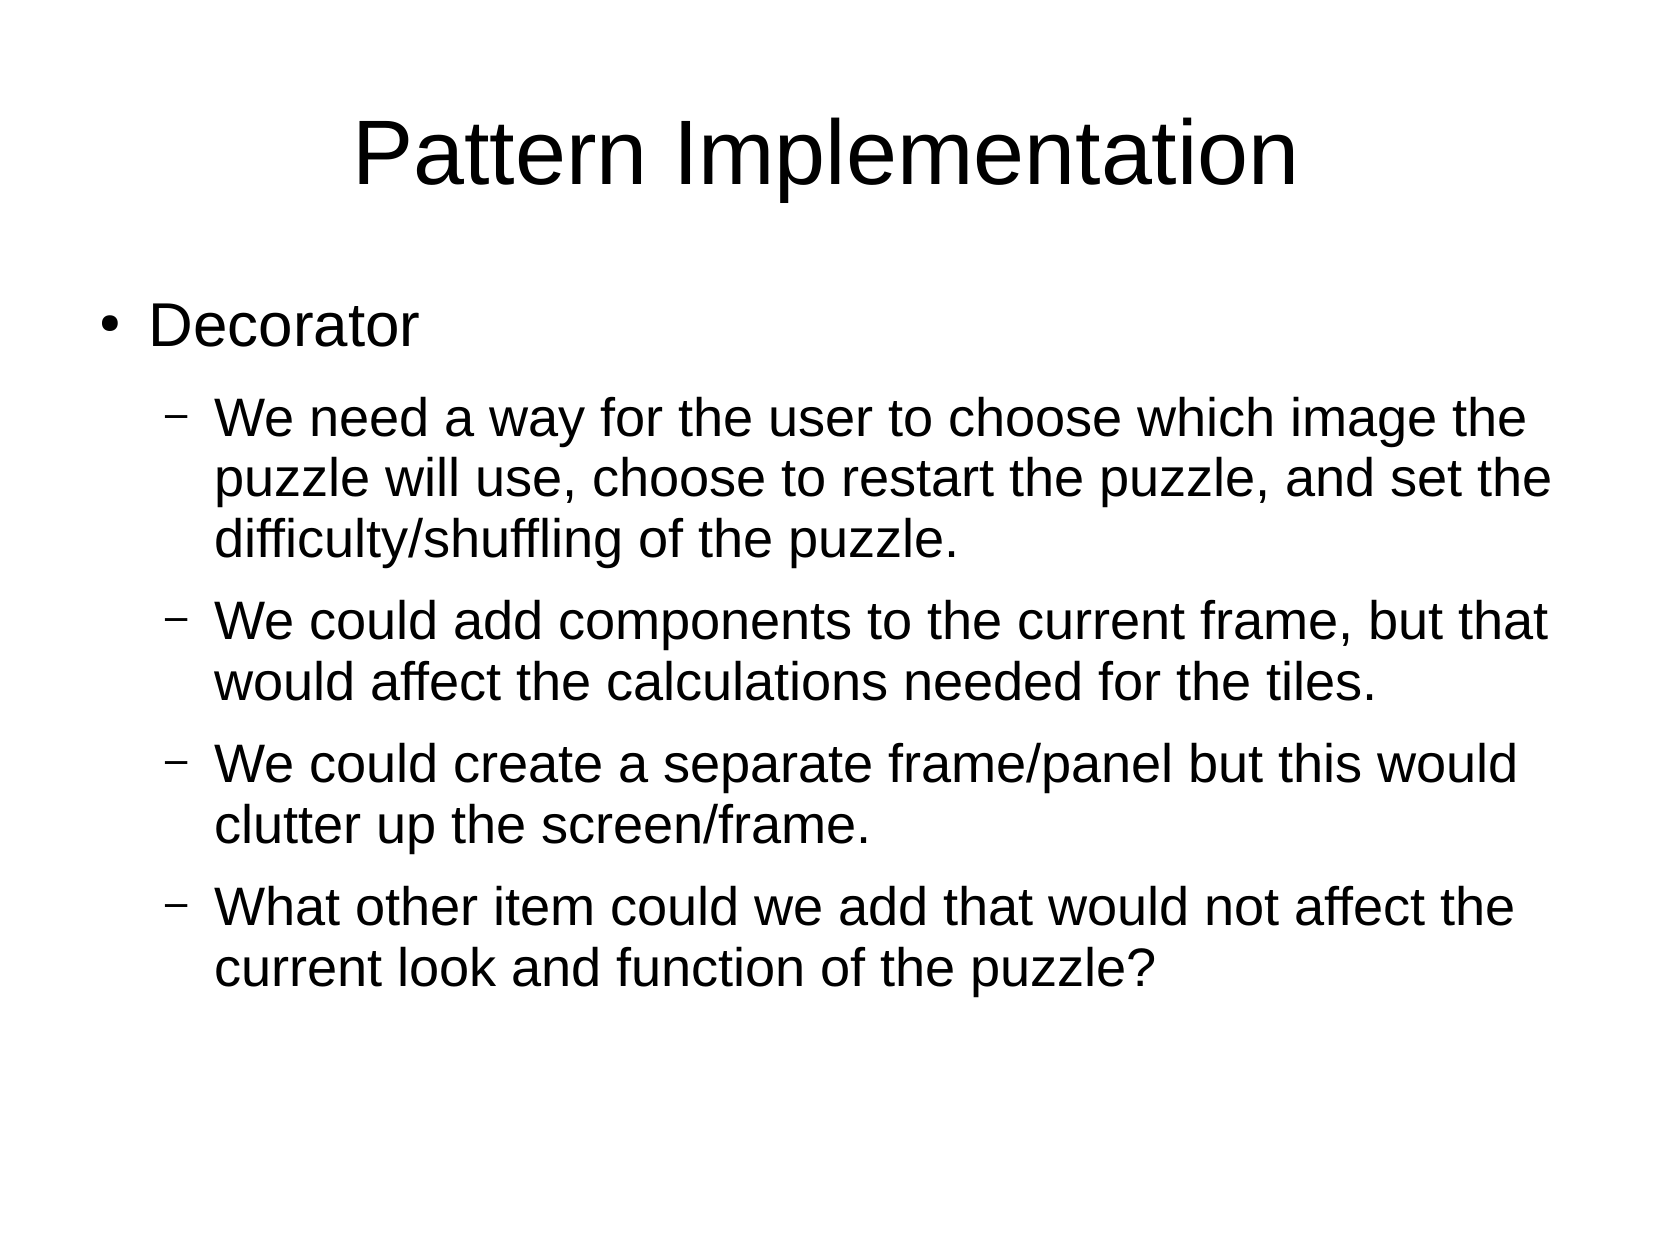

# Pattern Implementation
Decorator
We need a way for the user to choose which image the puzzle will use, choose to restart the puzzle, and set the difficulty/shuffling of the puzzle.
We could add components to the current frame, but that would affect the calculations needed for the tiles.
We could create a separate frame/panel but this would clutter up the screen/frame.
What other item could we add that would not affect the current look and function of the puzzle?